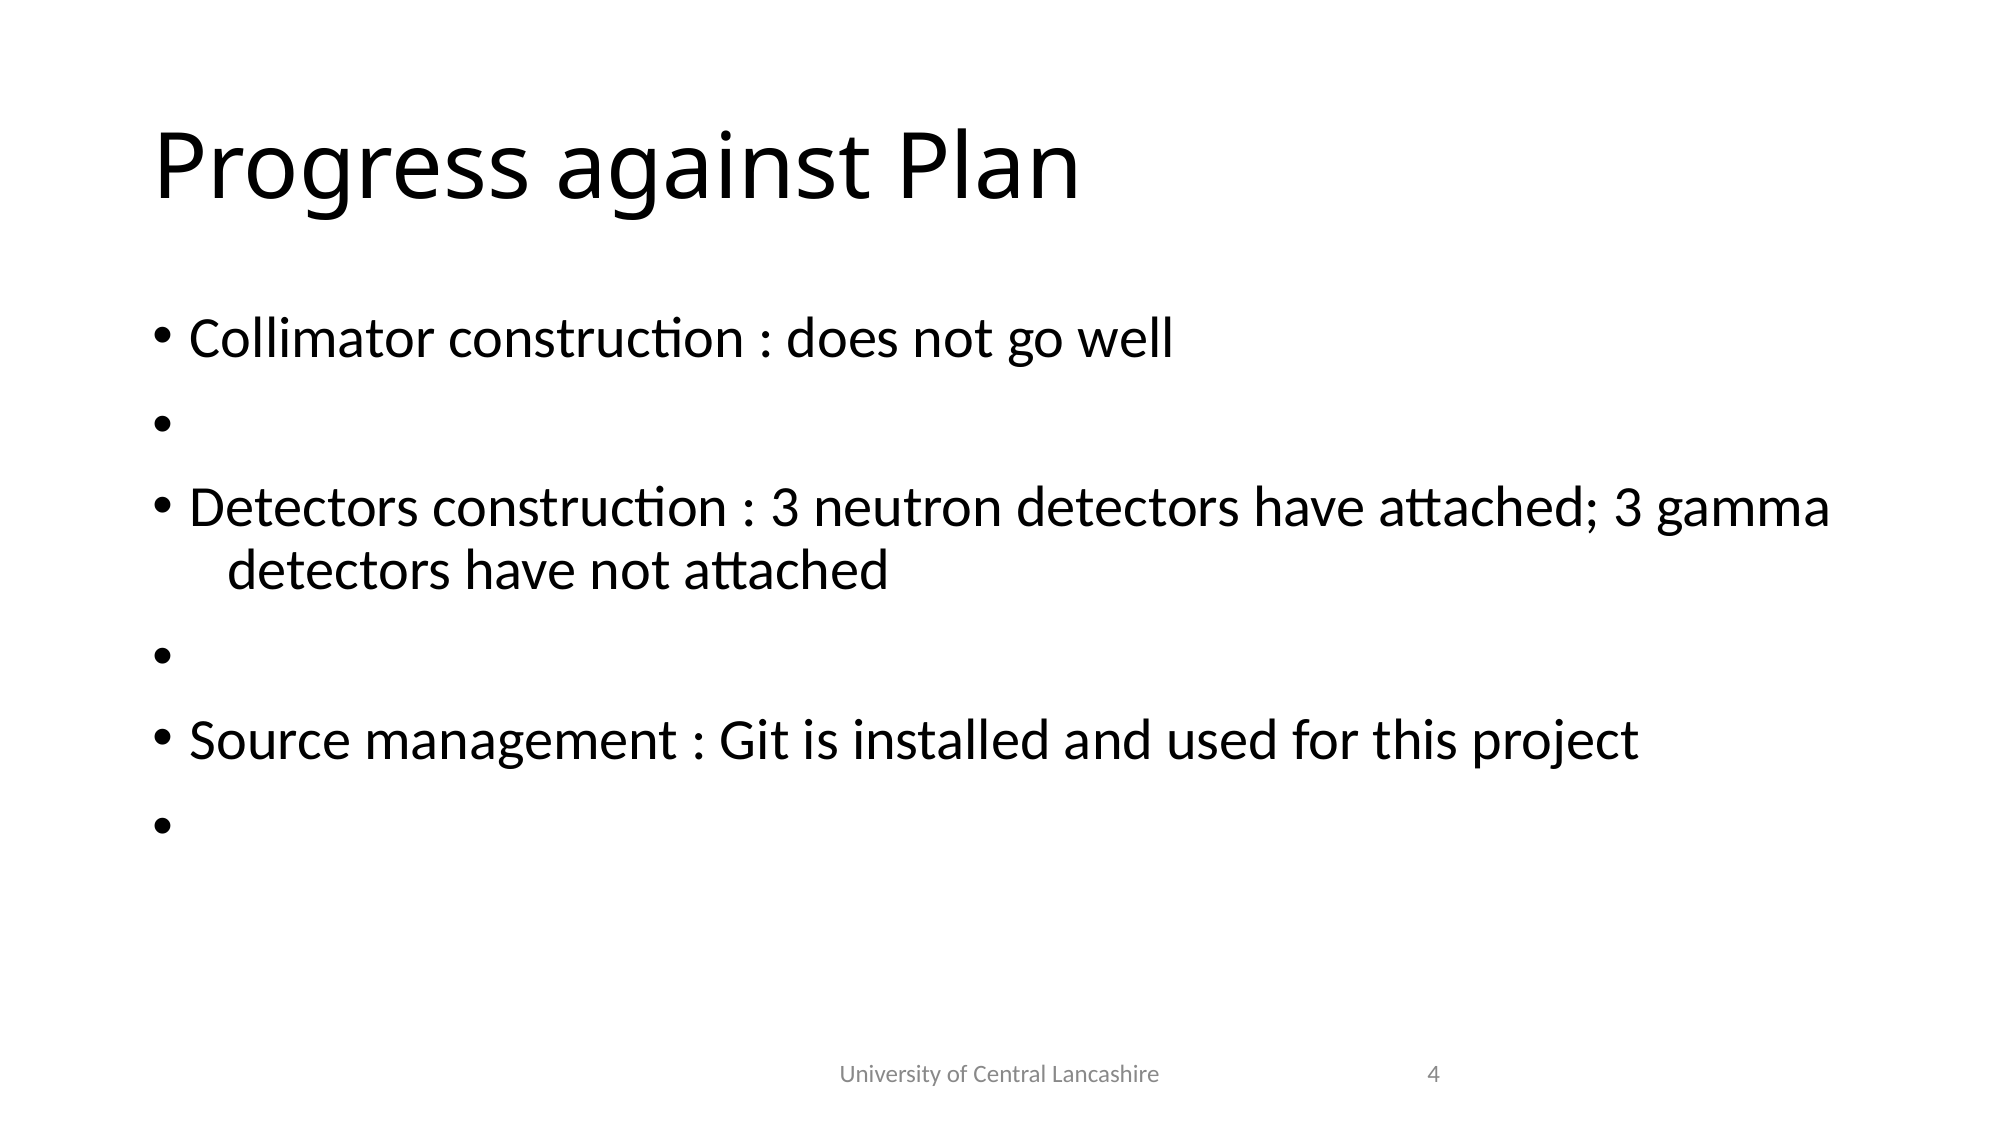

# Progress against Plan
Collimator construction : does not go well
Detectors construction : 3 neutron detectors have attached; 3 gamma detectors have not attached
Source management : Git is installed and used for this project
University of Central Lancashire